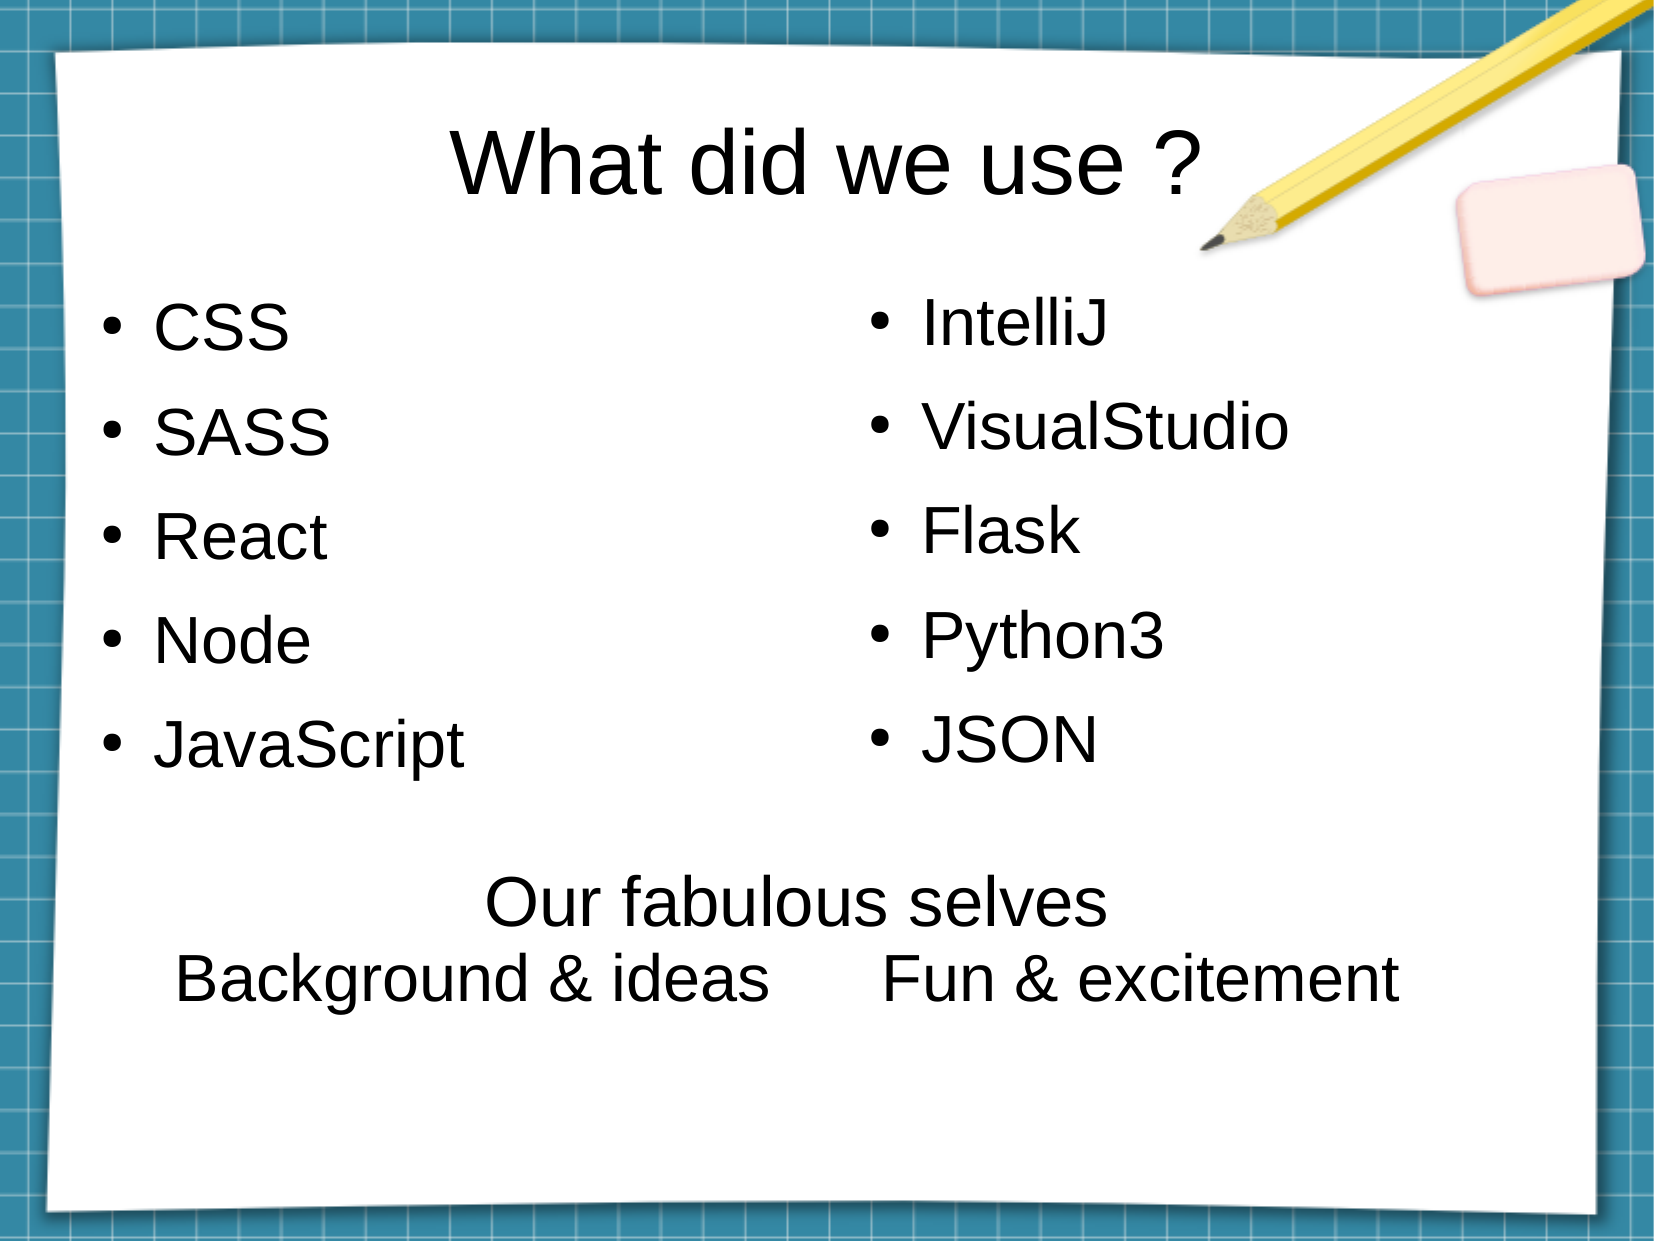

# What did we use ?
IntelliJ
VisualStudio
Flask
Python3
JSON
CSS
SASS
React
Node
JavaScript
Our fabulous selves
Background & ideas Fun & excitement